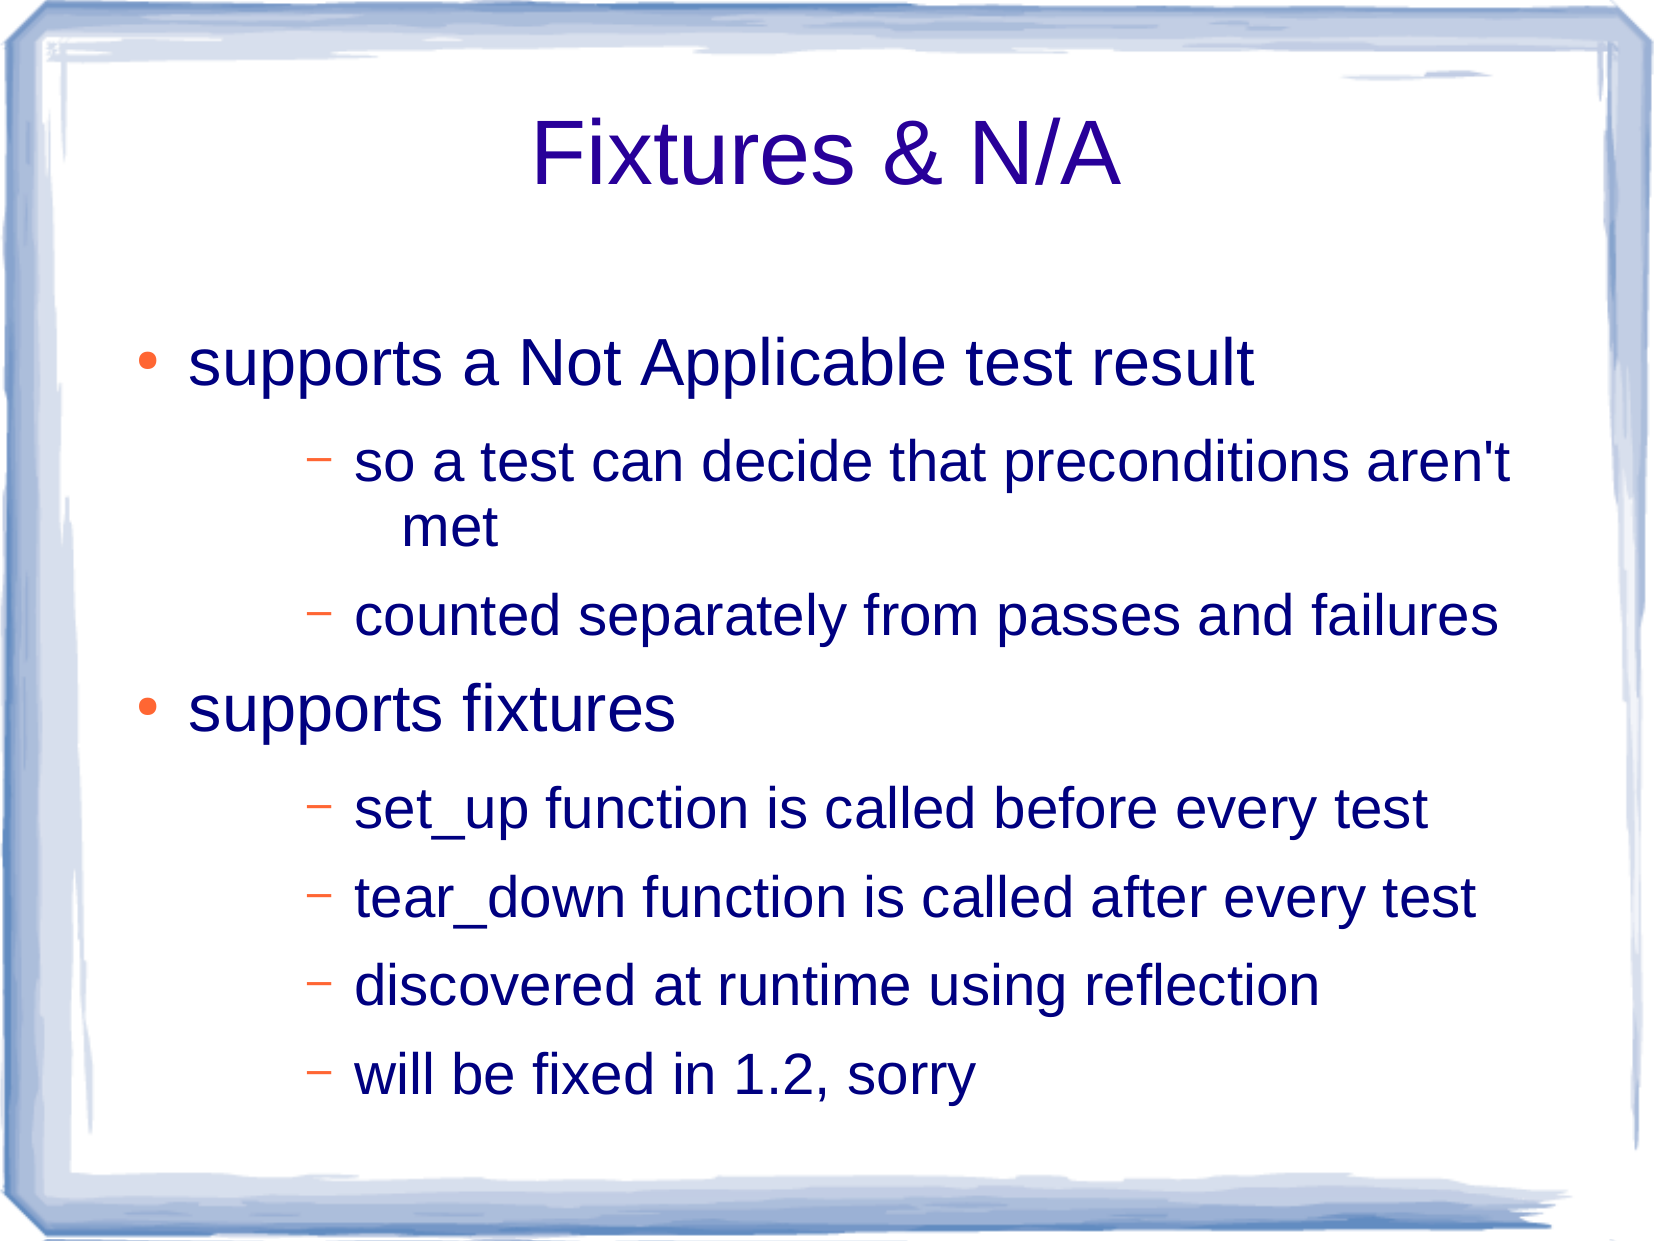

# Fixtures & N/A
supports a Not Applicable test result
so a test can decide that preconditions aren't met
counted separately from passes and failures
supports fixtures
set_up function is called before every test
tear_down function is called after every test
discovered at runtime using reflection
will be fixed in 1.2, sorry